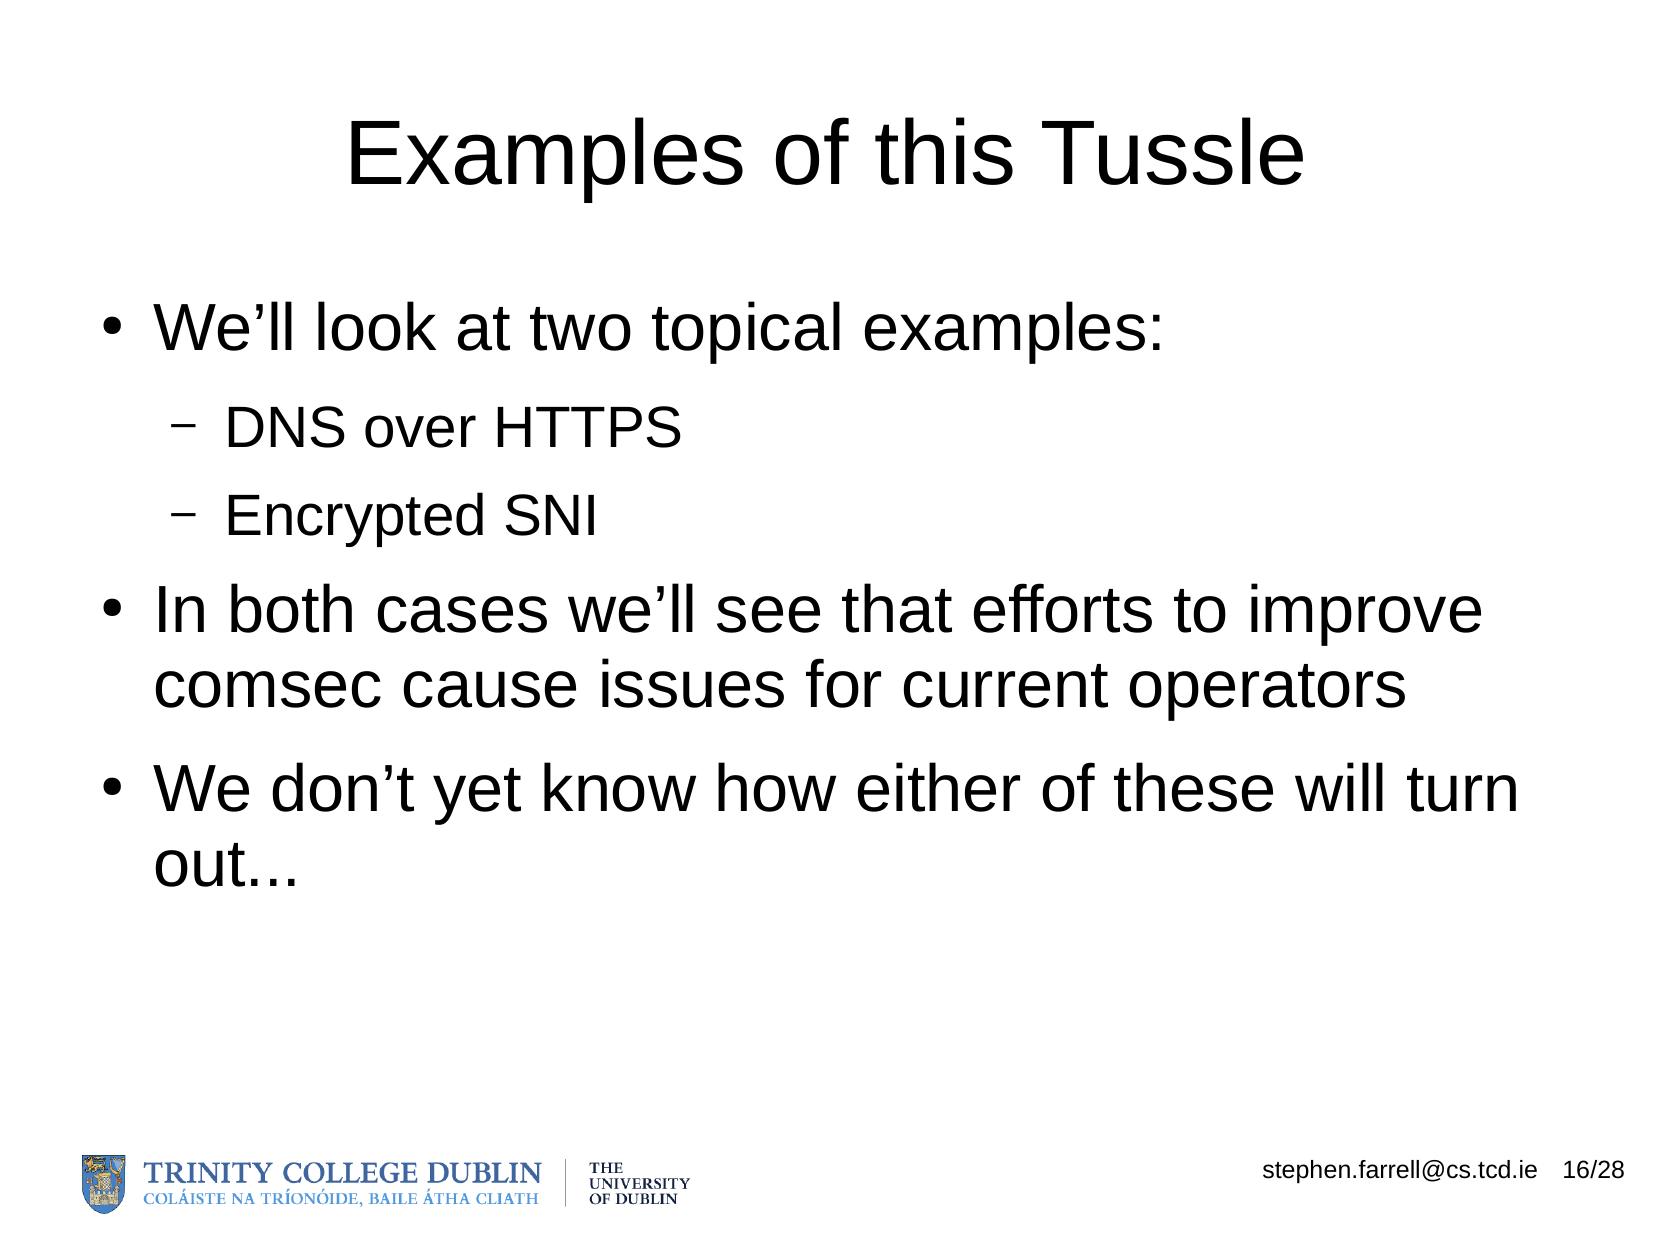

# Examples of this Tussle
We’ll look at two topical examples:
DNS over HTTPS
Encrypted SNI
In both cases we’ll see that efforts to improve comsec cause issues for current operators
We don’t yet know how either of these will turn out...